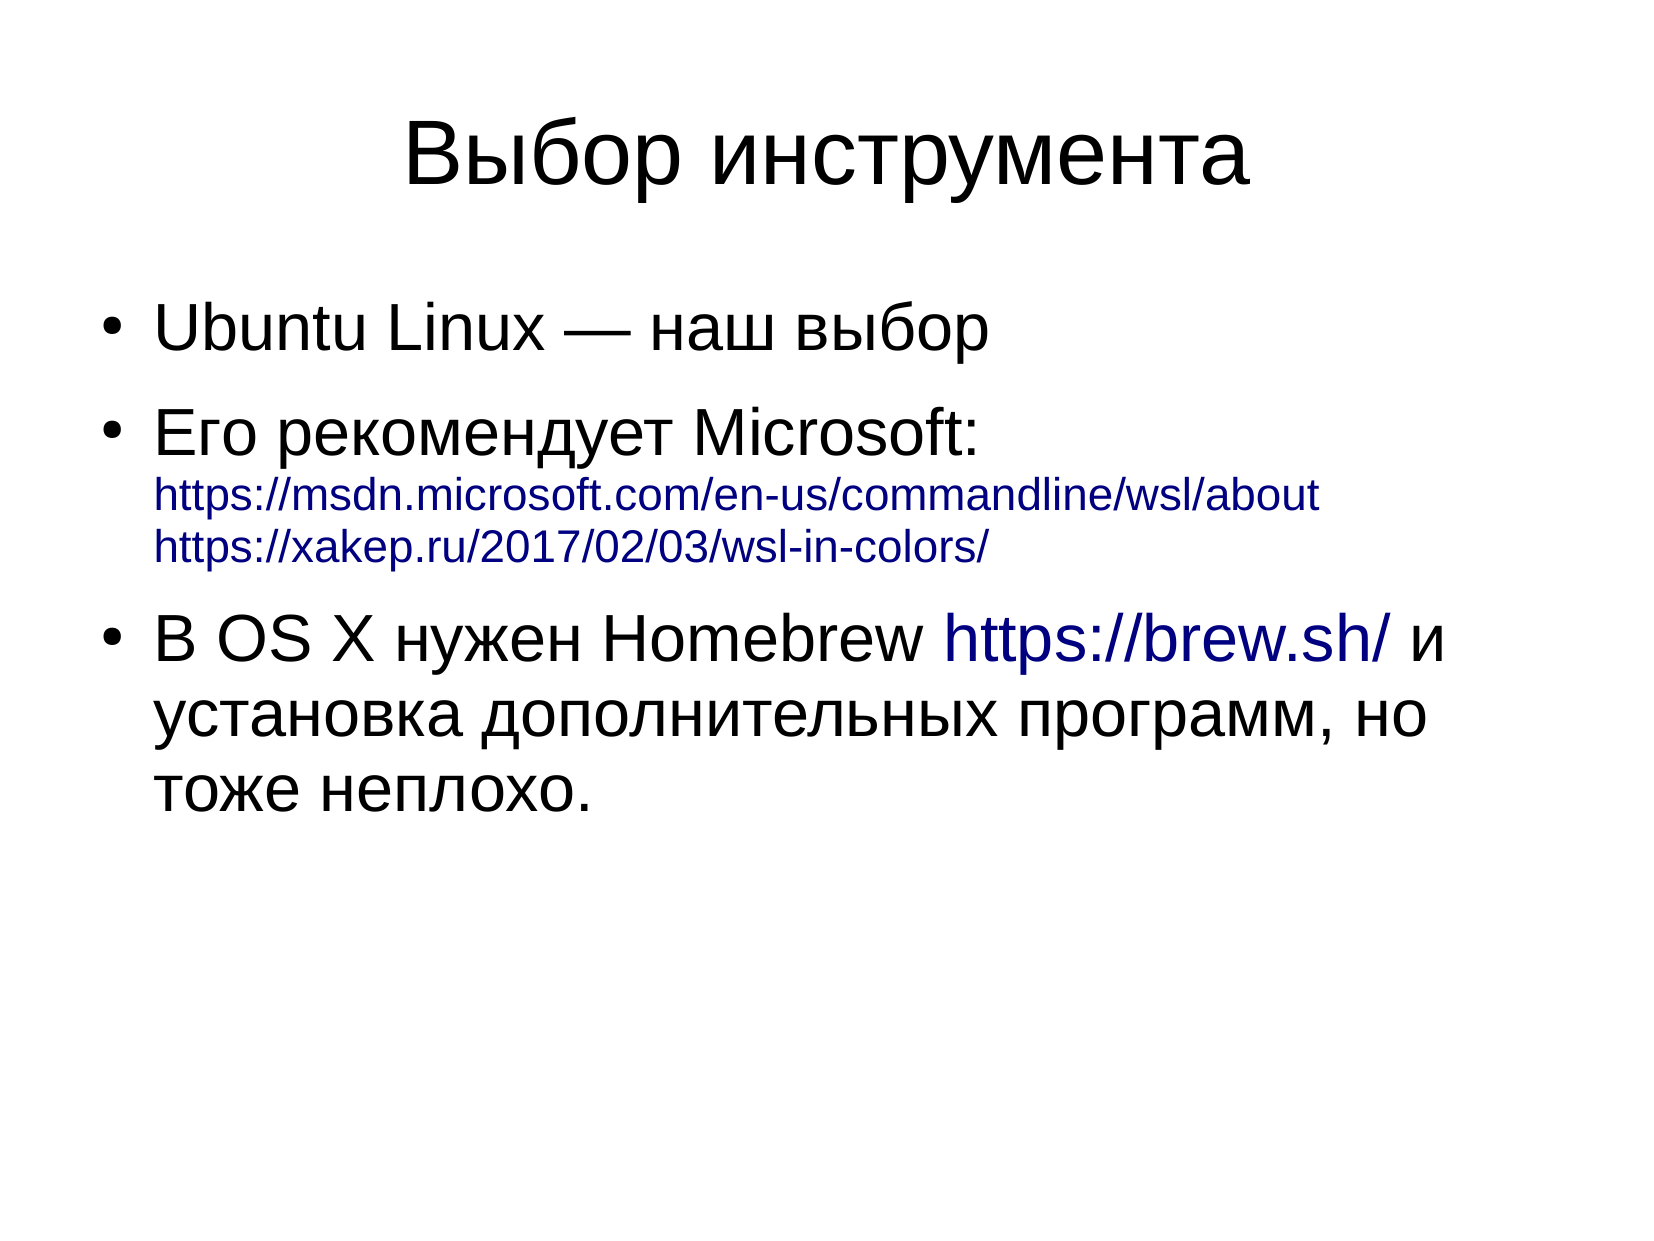

# Выбор инструмента
Ubuntu Linux — наш выбор
Его рекомендует Microsoft:
https://msdn.microsoft.com/en-us/commandline/wsl/about
https://xakep.ru/2017/02/03/wsl-in-colors/
В OS X нужен Homebrew https://brew.sh/ и установка дополнительных программ, но тоже неплохо.